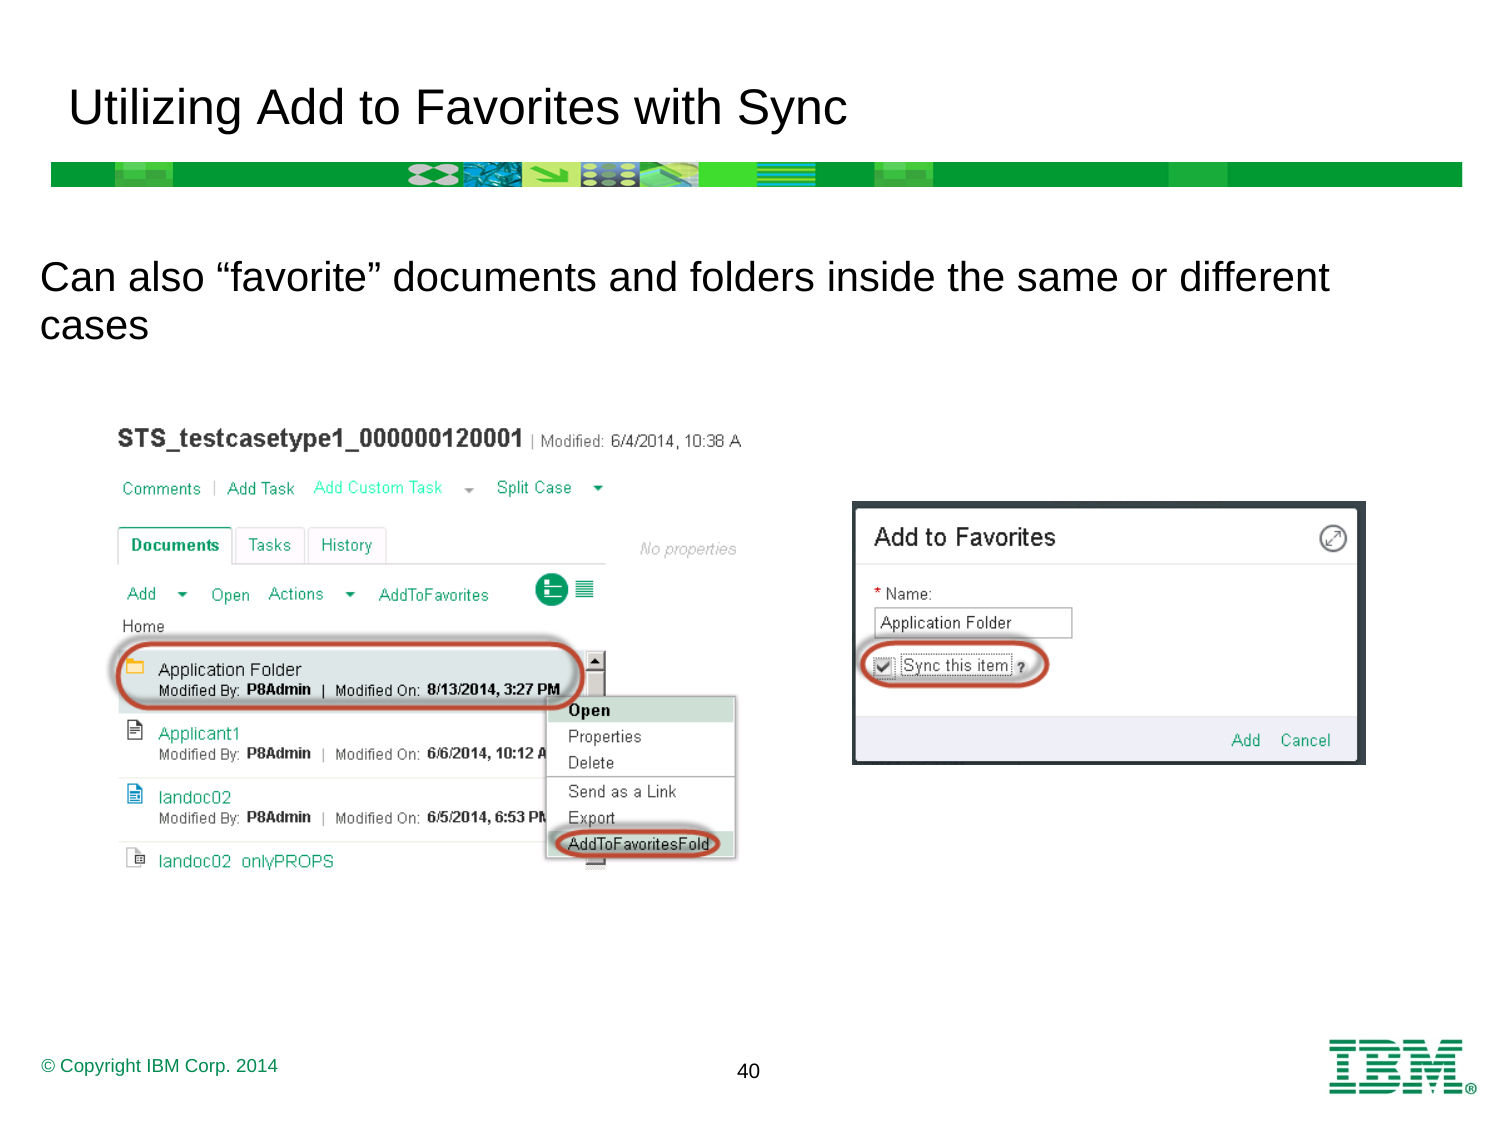

# Utilizing Add to Favorites with Sync
Can also “favorite” documents and folders inside the same or different cases
40